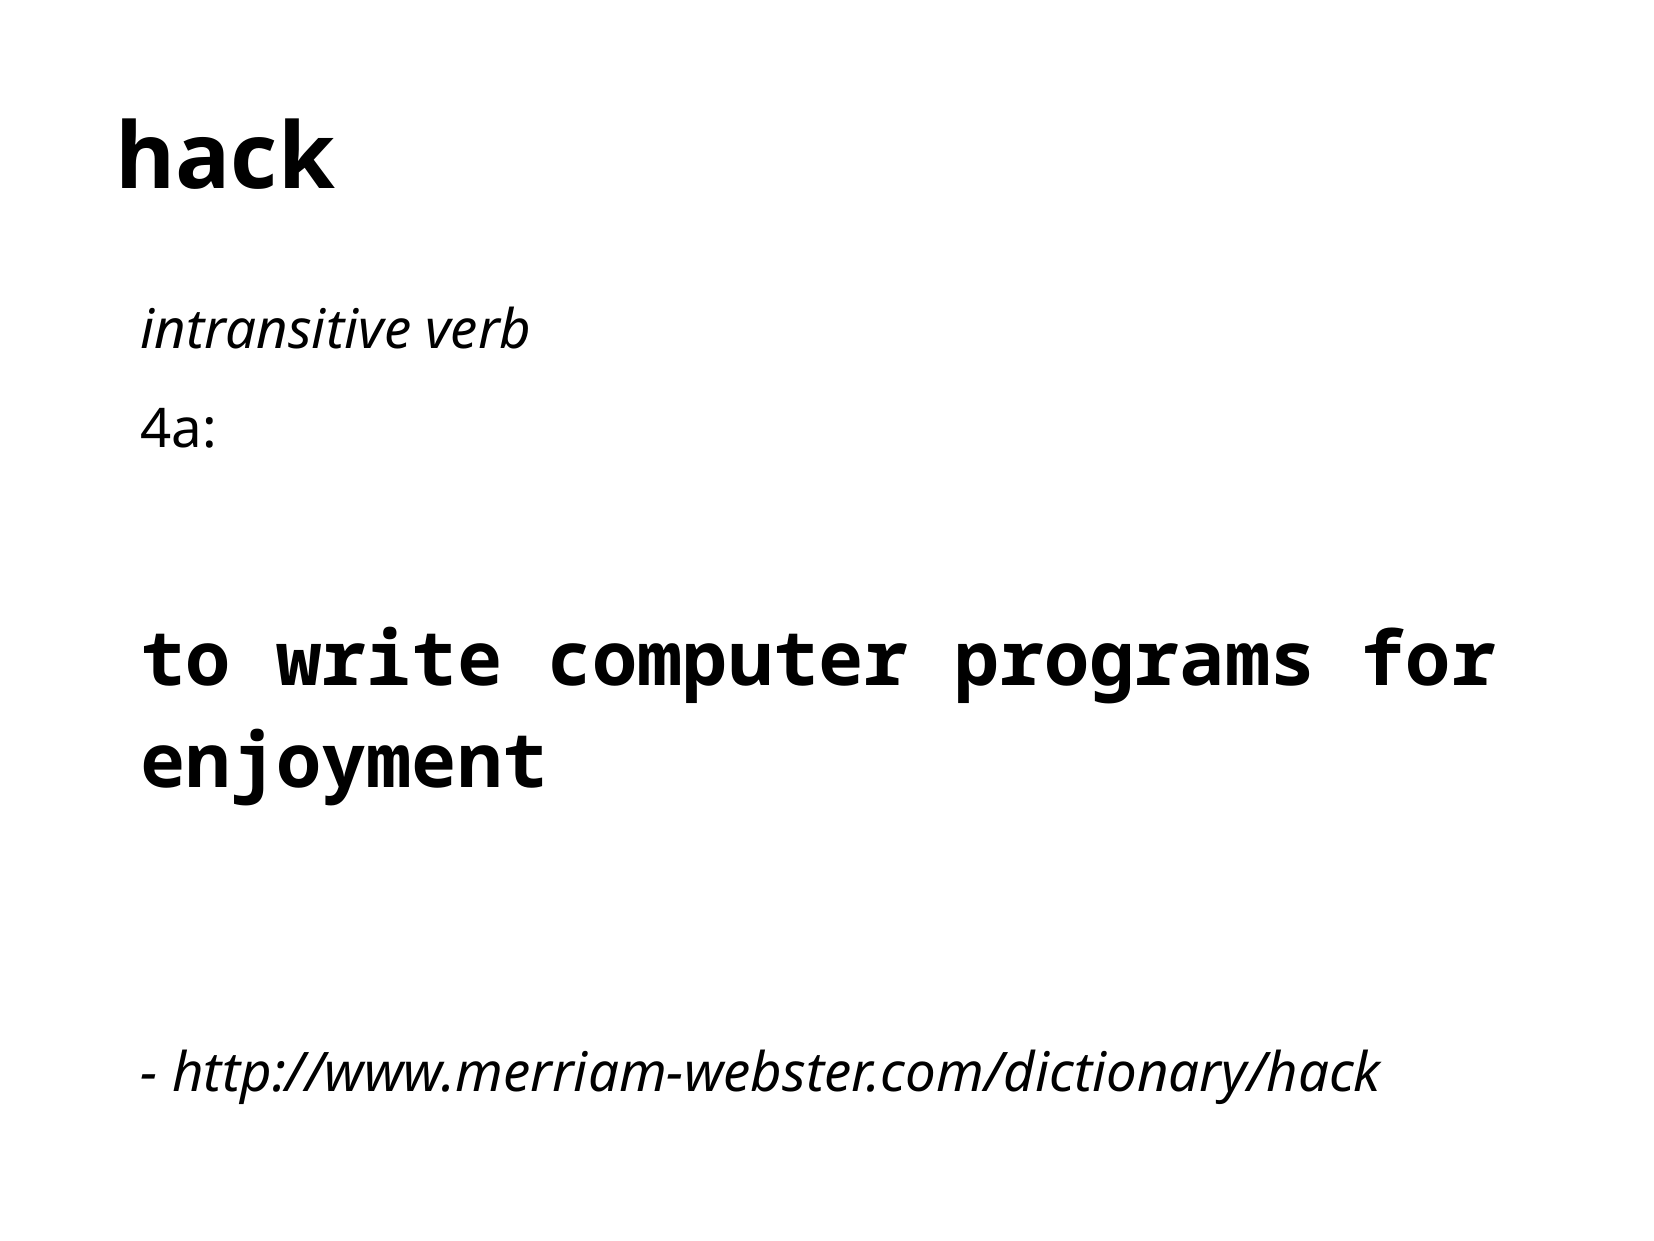

# hack
intransitive verb
4a:
to write computer programs for enjoyment
- http://www.merriam-webster.com/dictionary/hack